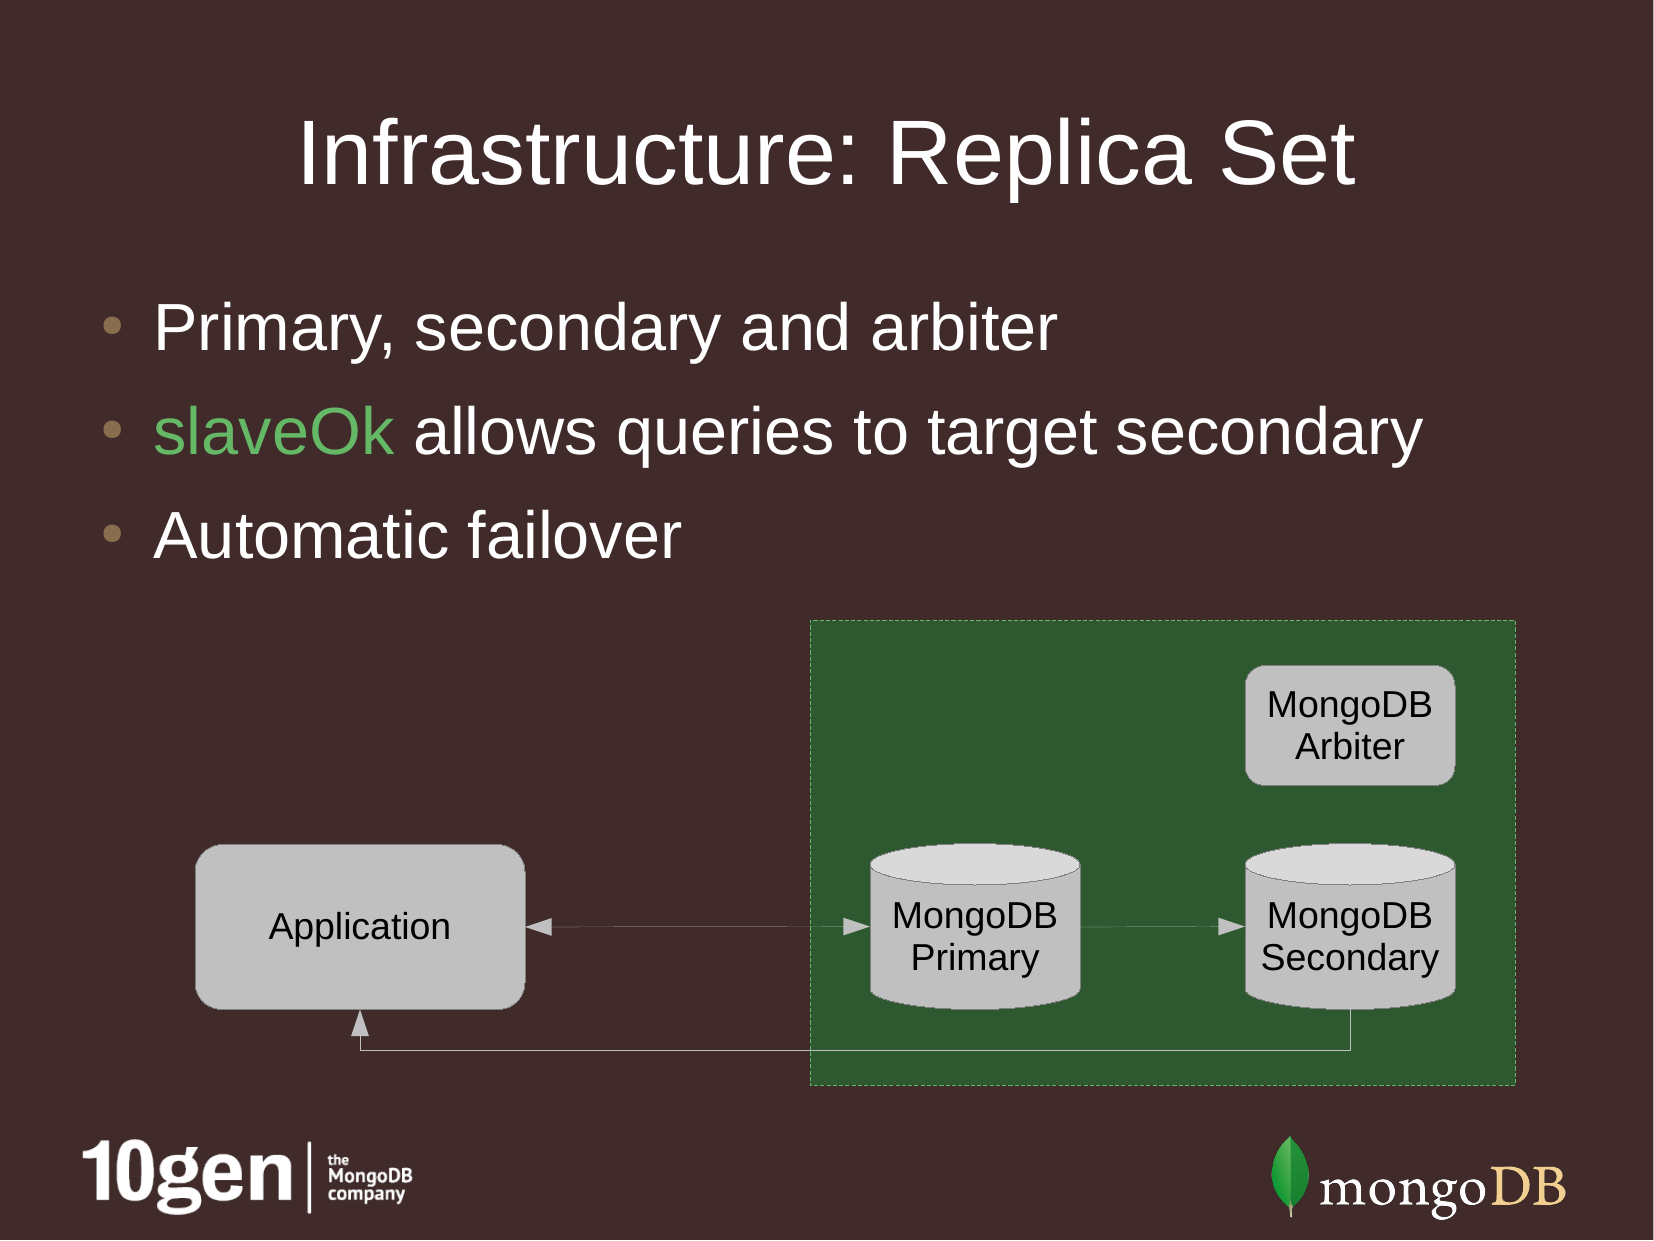

# Infrastructure: Replica Set
Primary, secondary and arbiter
slaveOk allows queries to target secondary
Automatic failover
MongoDB
Arbiter
MongoDB
Primary
MongoDB
Secondary
Application